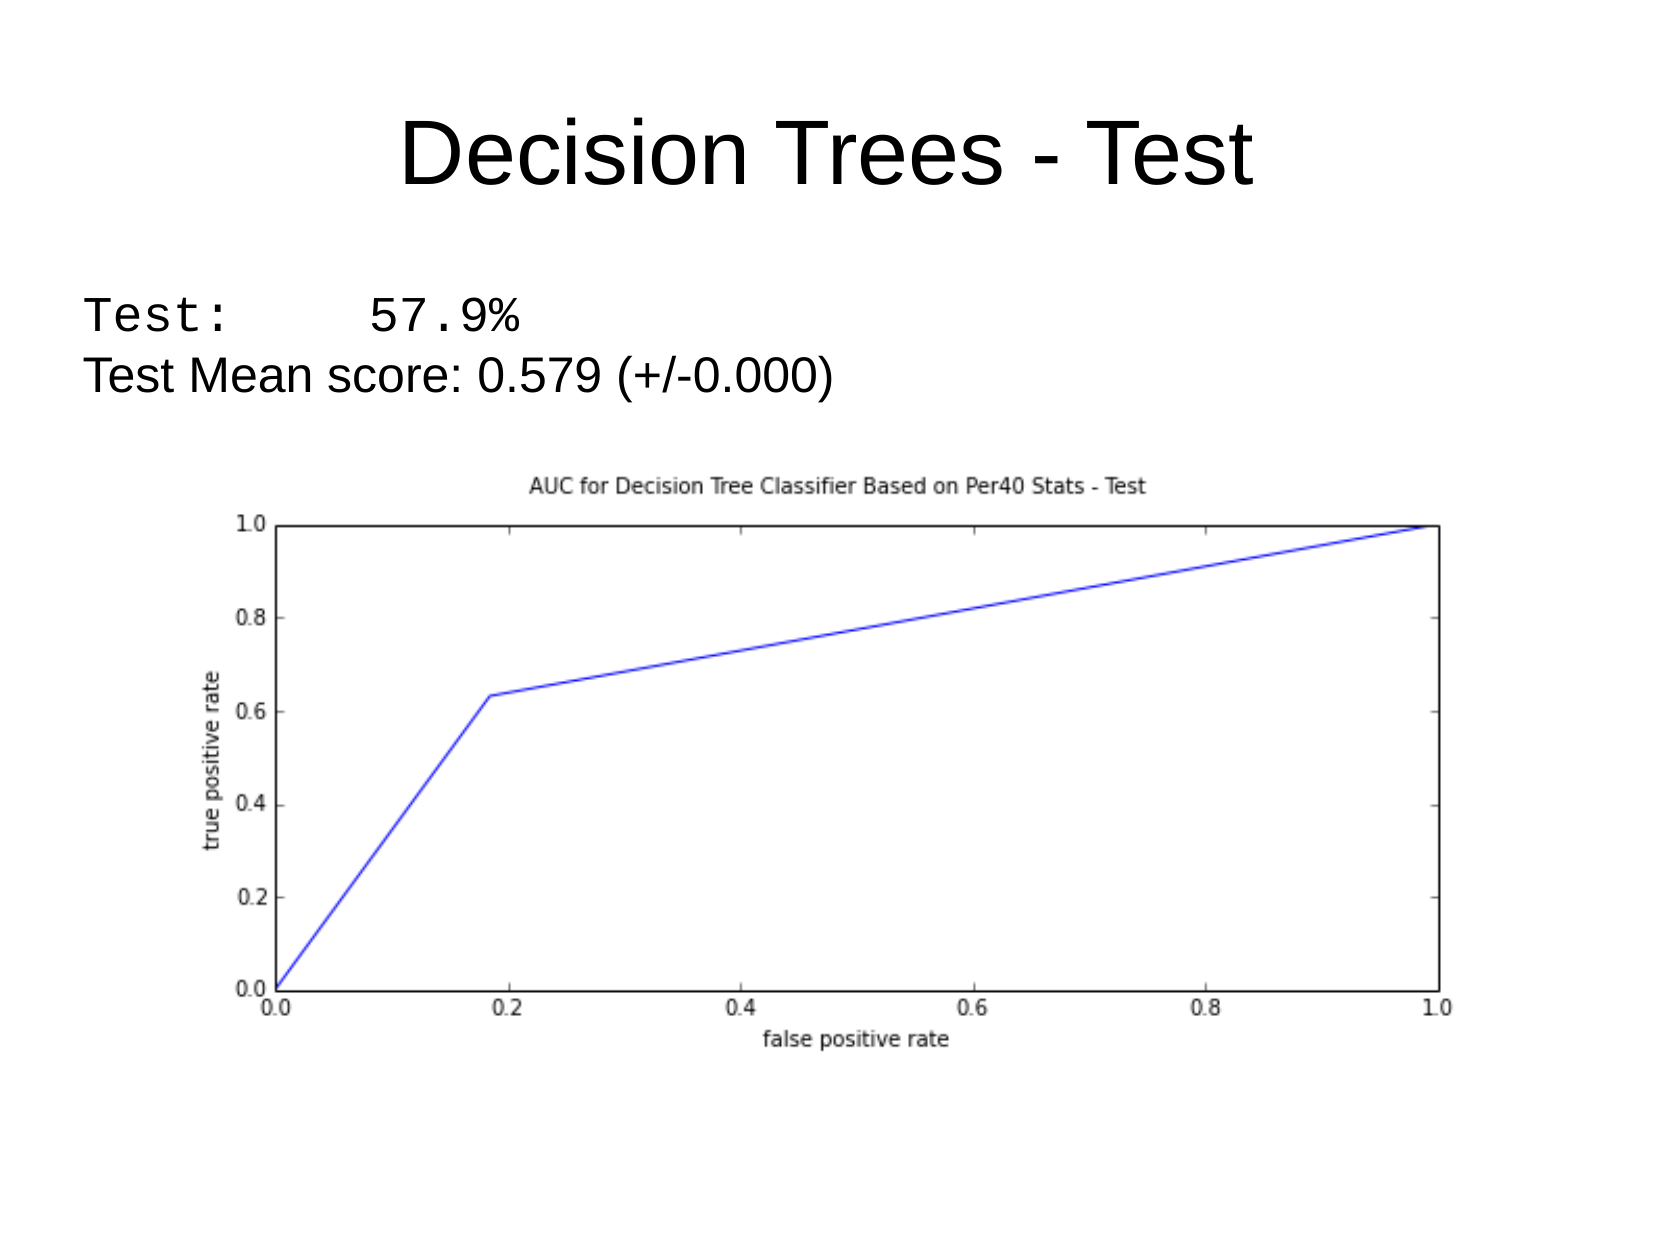

# Decision Trees - Test
Test: 	57.9%
Test Mean score: 0.579 (+/-0.000)